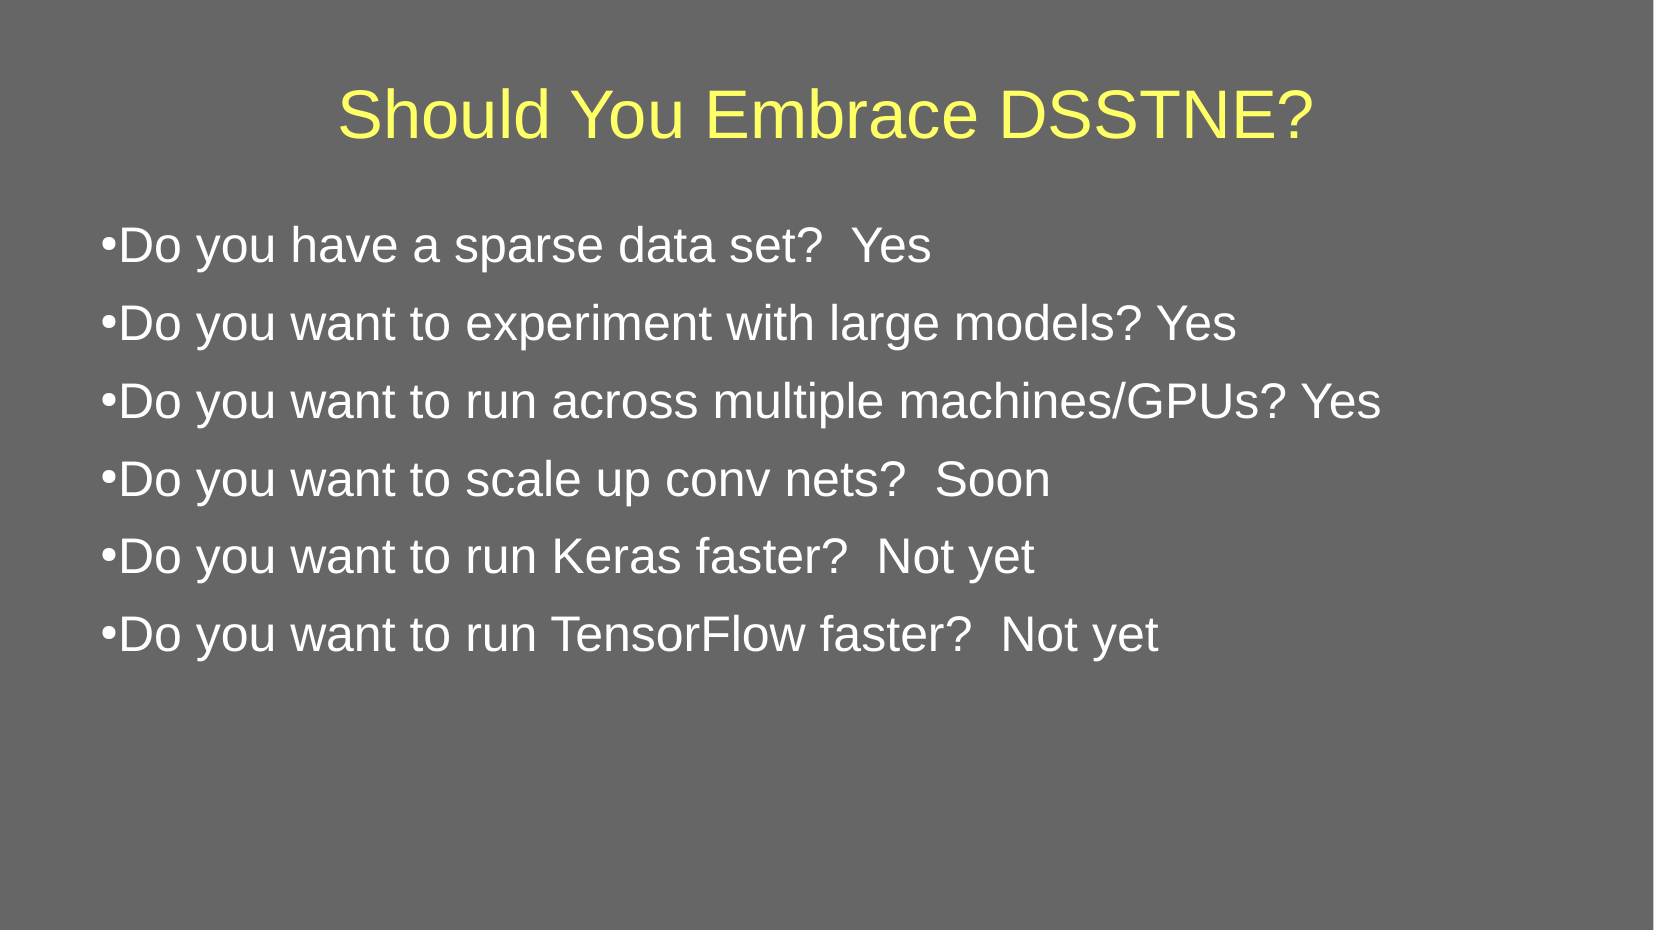

# Should You Embrace DSSTNE?
Do you have a sparse data set? Yes
Do you want to experiment with large models? Yes
Do you want to run across multiple machines/GPUs? Yes
Do you want to scale up conv nets? Soon
Do you want to run Keras faster? Not yet
Do you want to run TensorFlow faster? Not yet